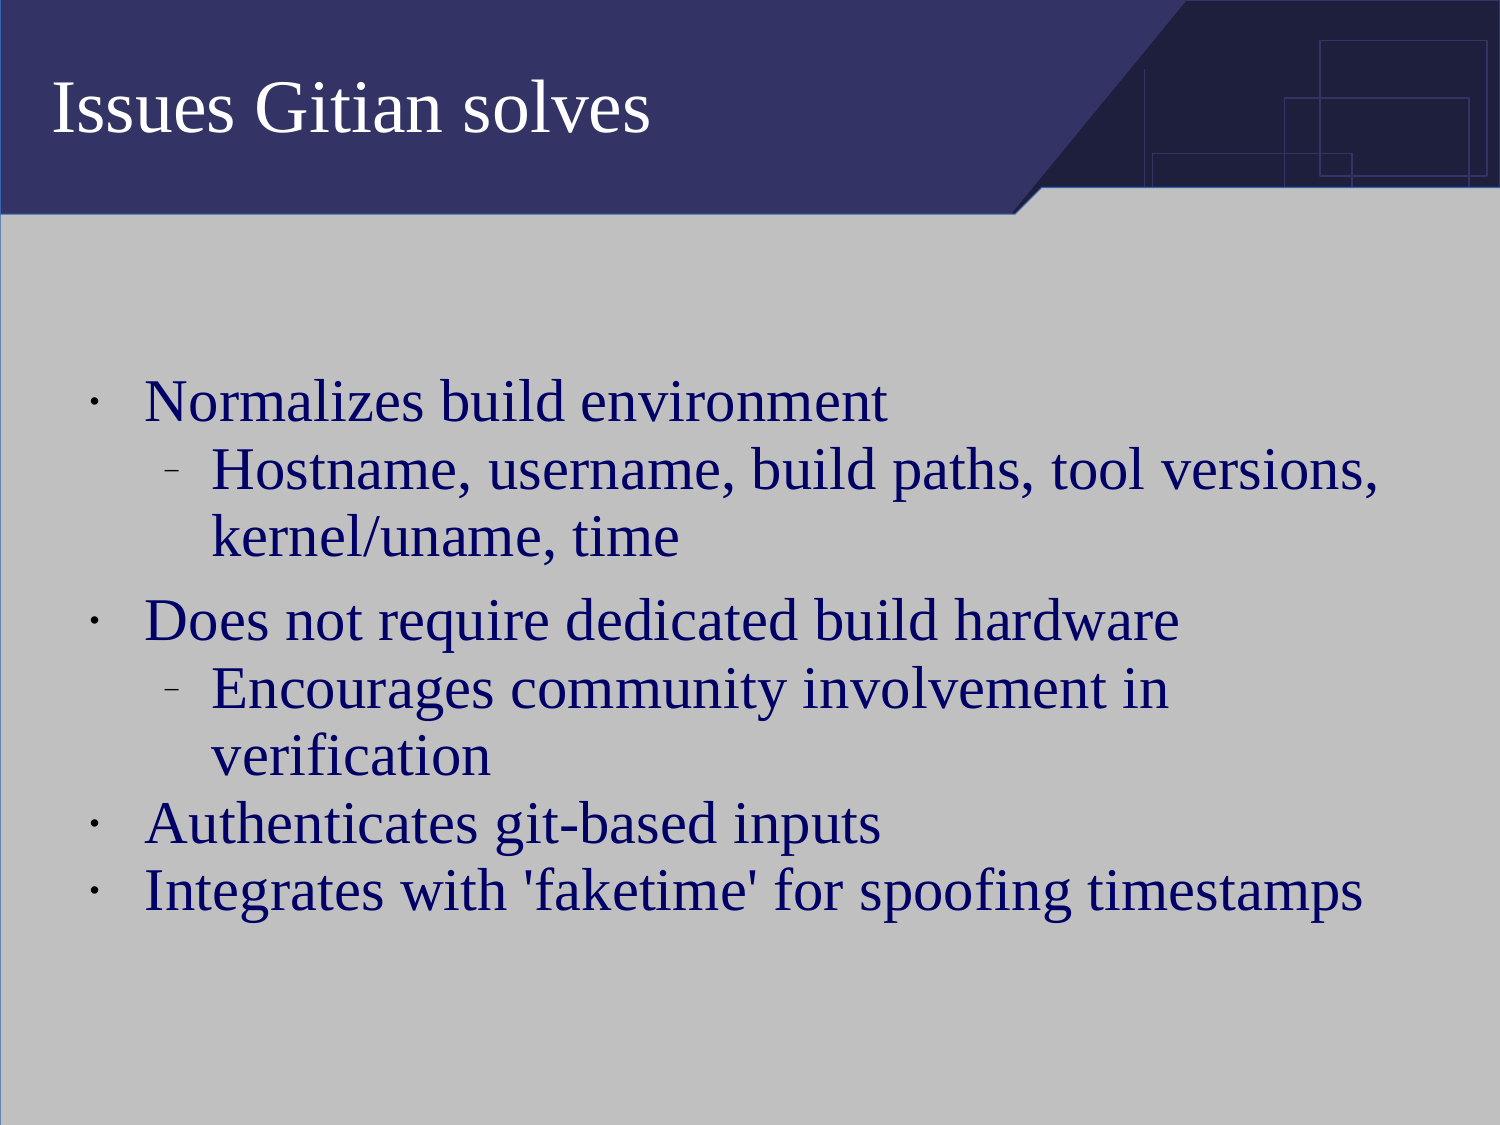

Issues Gitian solves
Normalizes build environment
Hostname, username, build paths, tool versions, kernel/uname, time
Does not require dedicated build hardware
Encourages community involvement in verification
Authenticates git-based inputs
Integrates with 'faketime' for spoofing timestamps